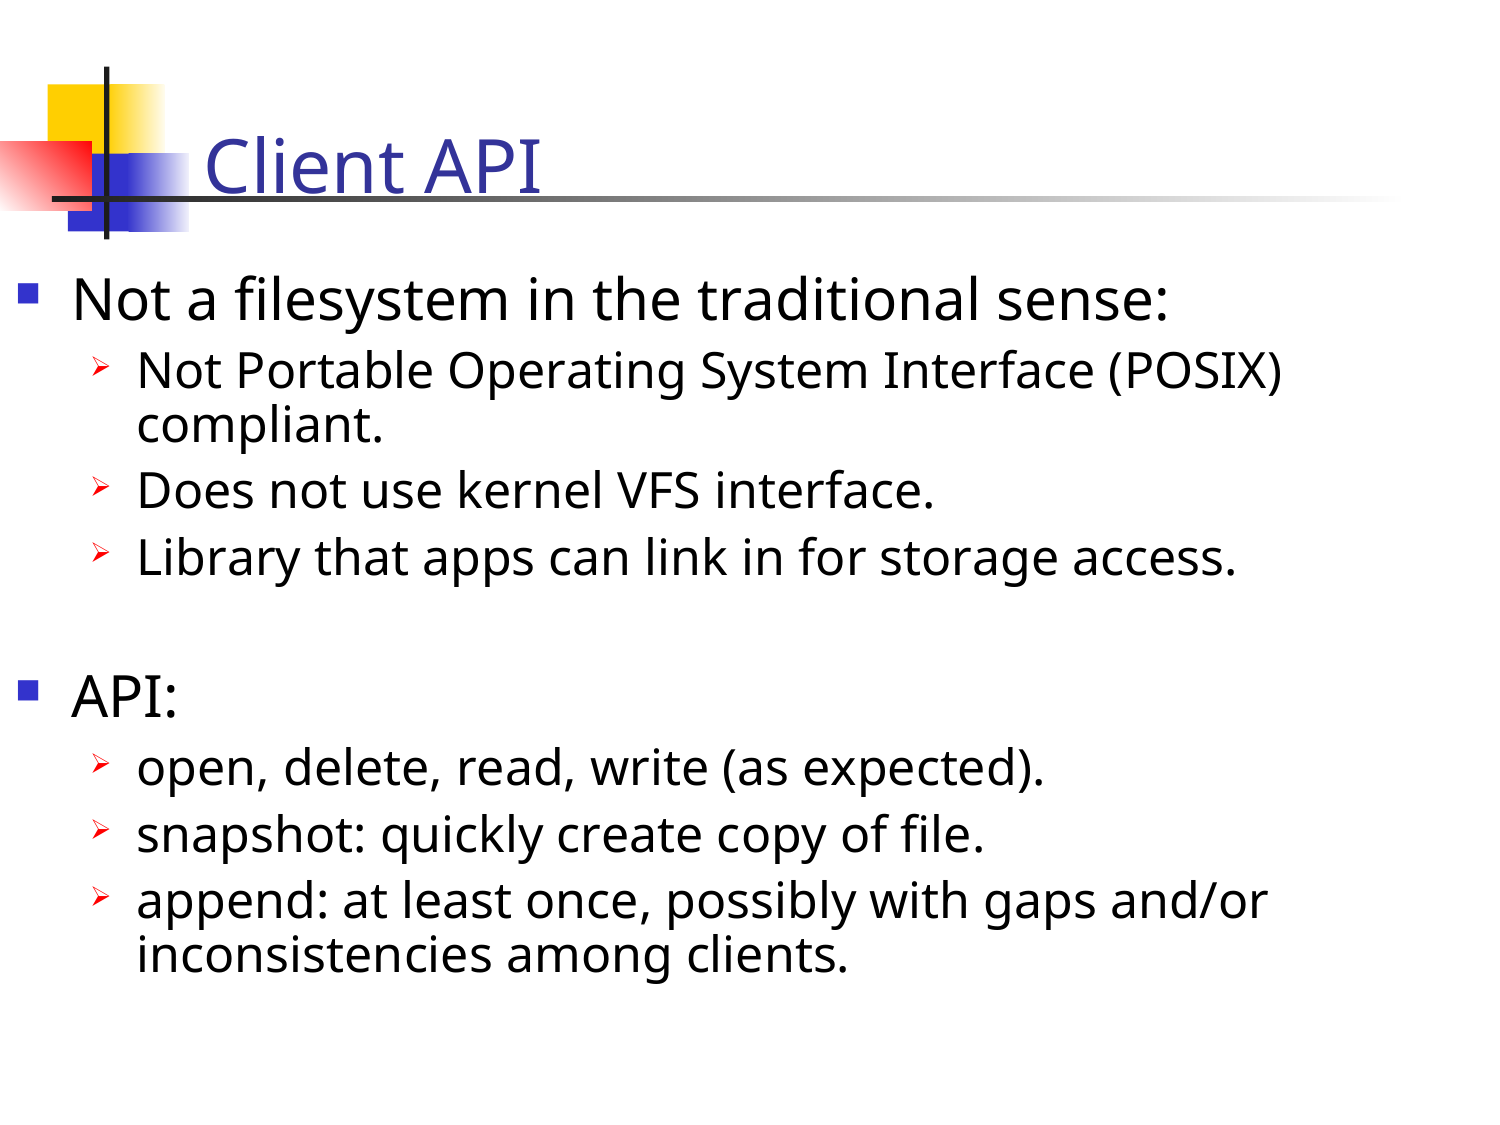

Client API
Not a filesystem in the traditional sense:
Not Portable Operating System Interface (POSIX) compliant.
Does not use kernel VFS interface.
Library that apps can link in for storage access.
API:
open, delete, read, write (as expected).
snapshot: quickly create copy of file.
append: at least once, possibly with gaps and/or inconsistencies among clients.